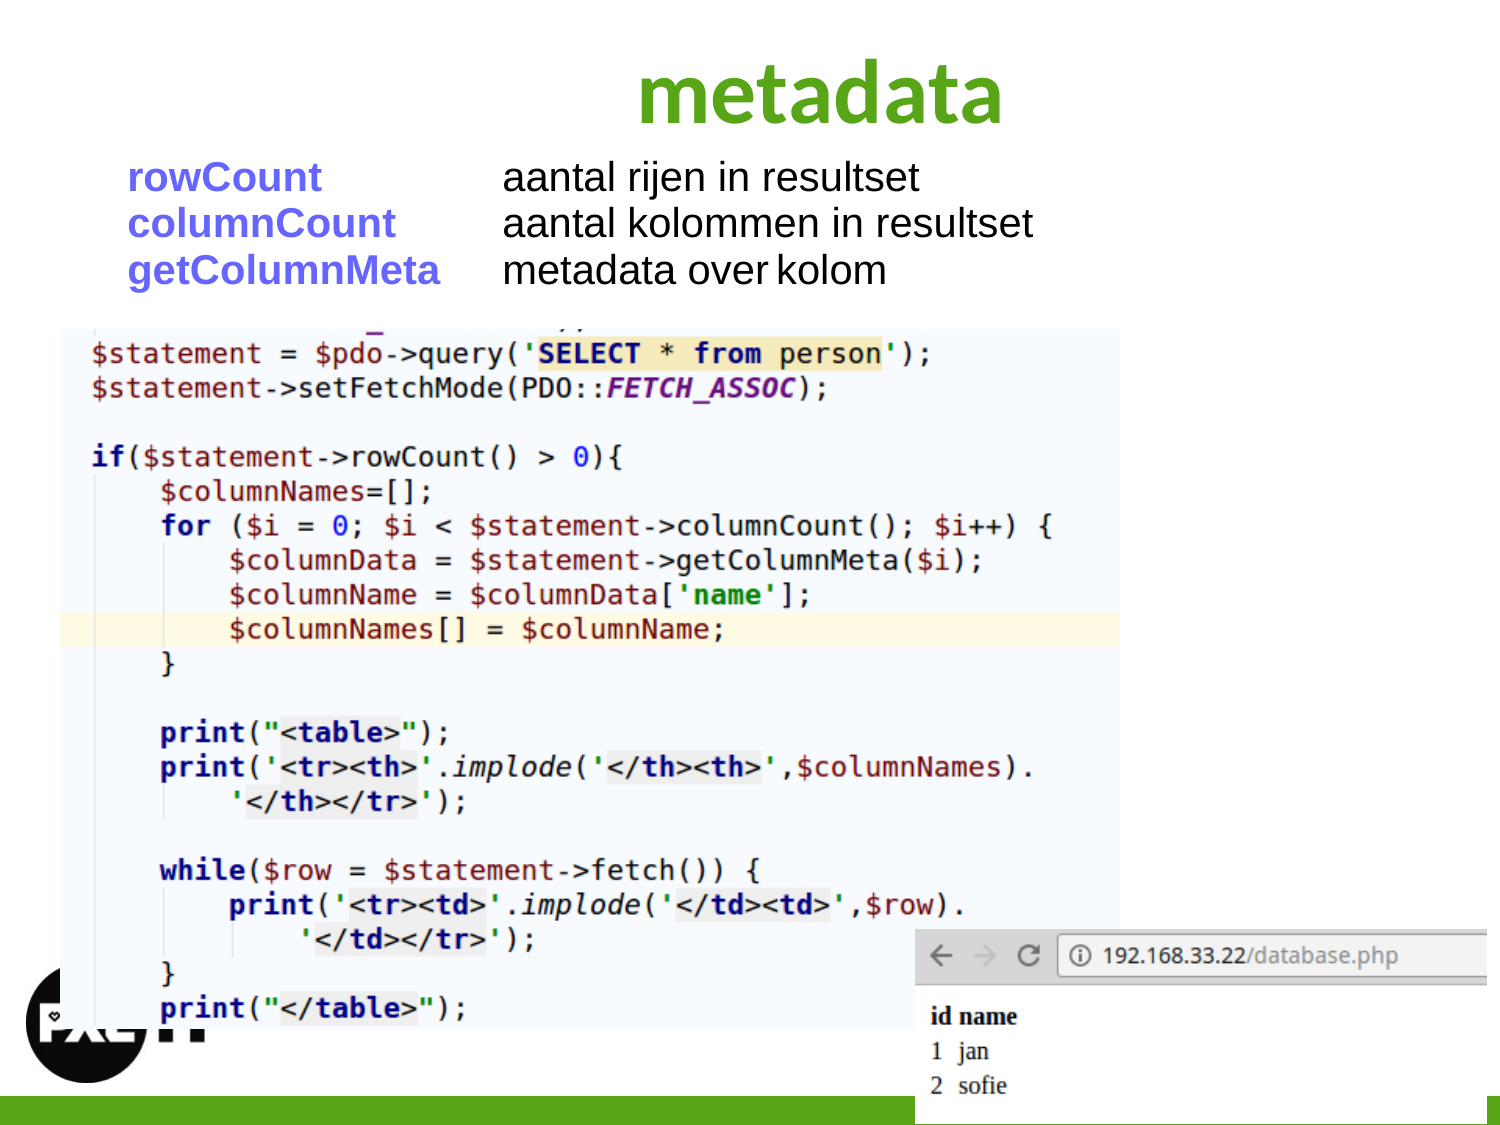

metadata
rowCount			aantal rijen in resultset
columnCount 		aantal kolommen in resultset
getColumnMeta	metadata over kolom